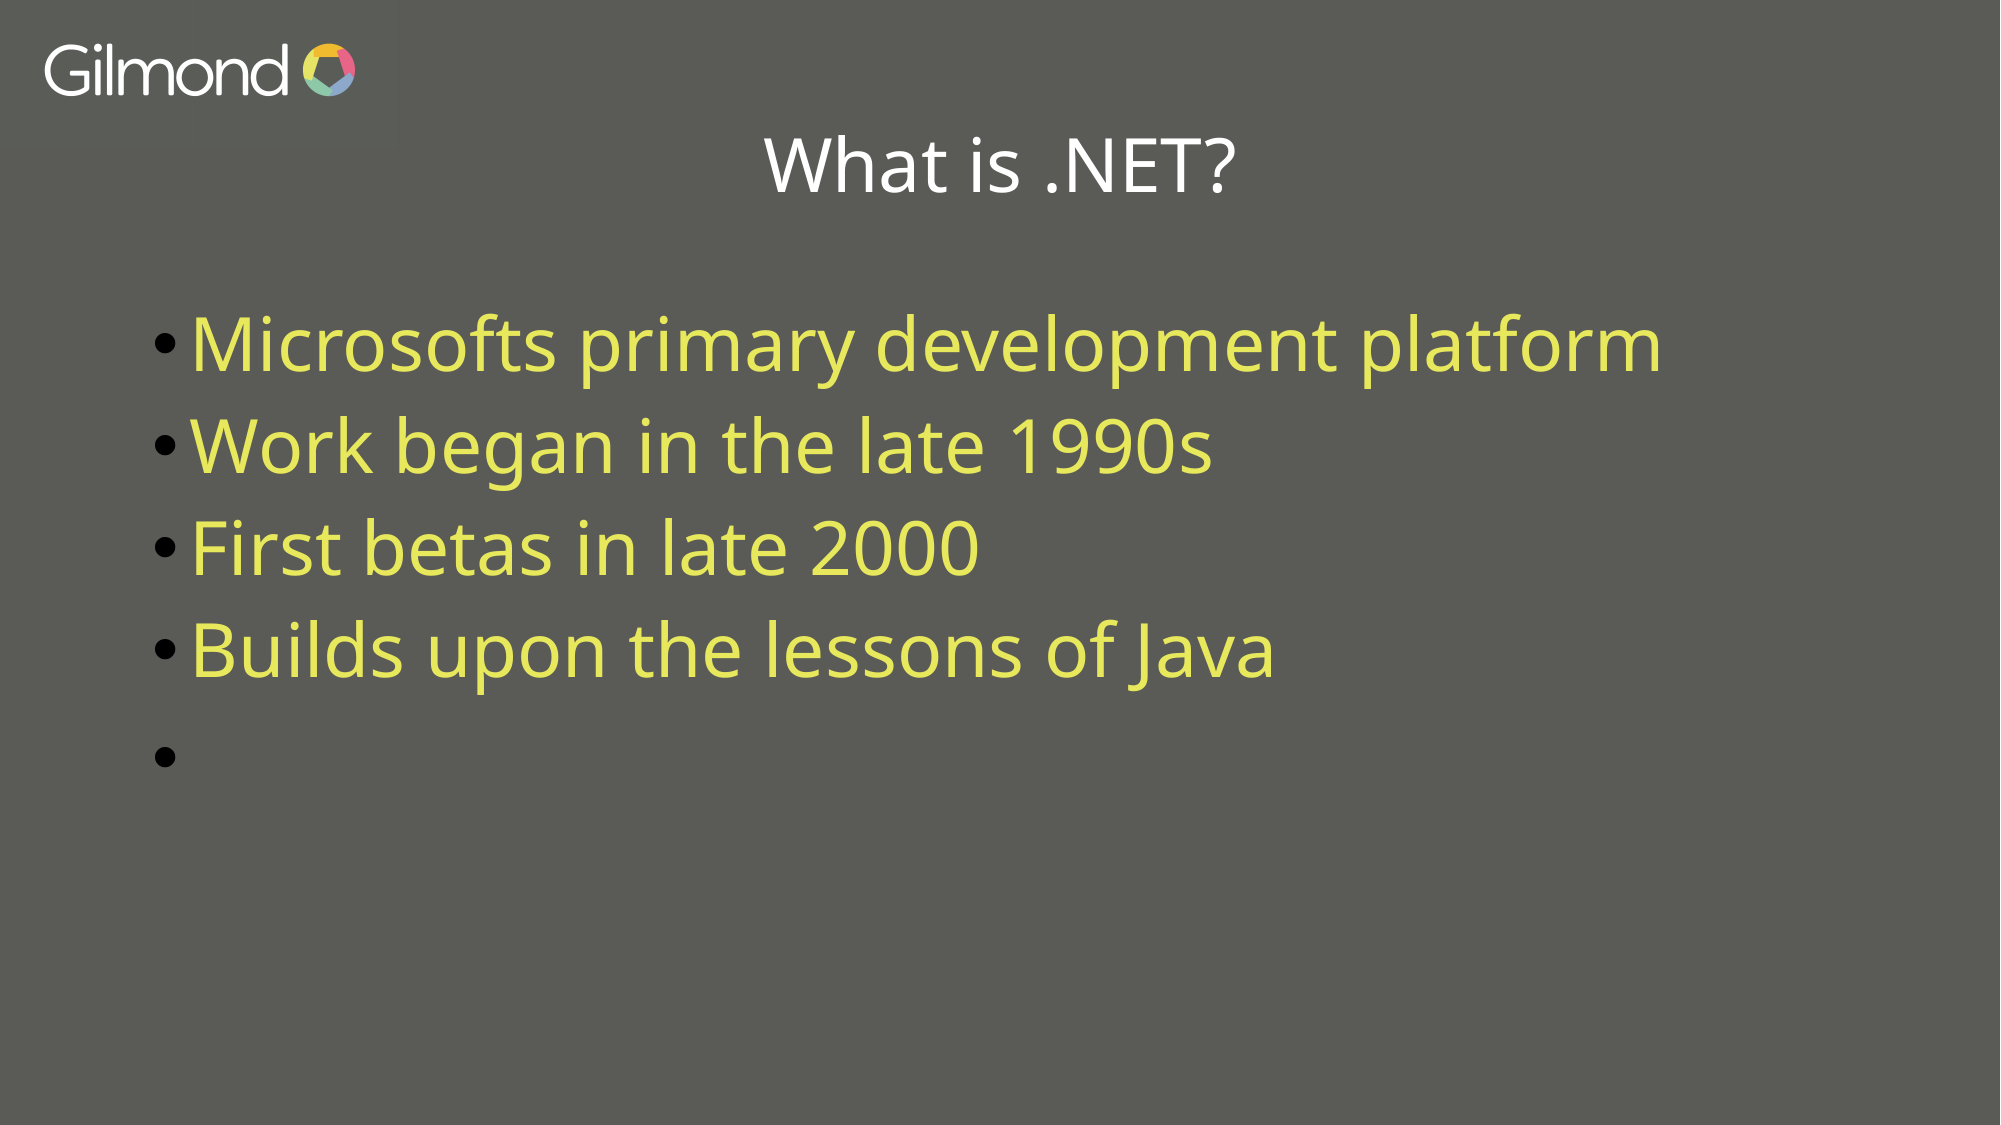

# What is .NET?
Microsofts primary development platform
Work began in the late 1990s
First betas in late 2000
Builds upon the lessons of Java